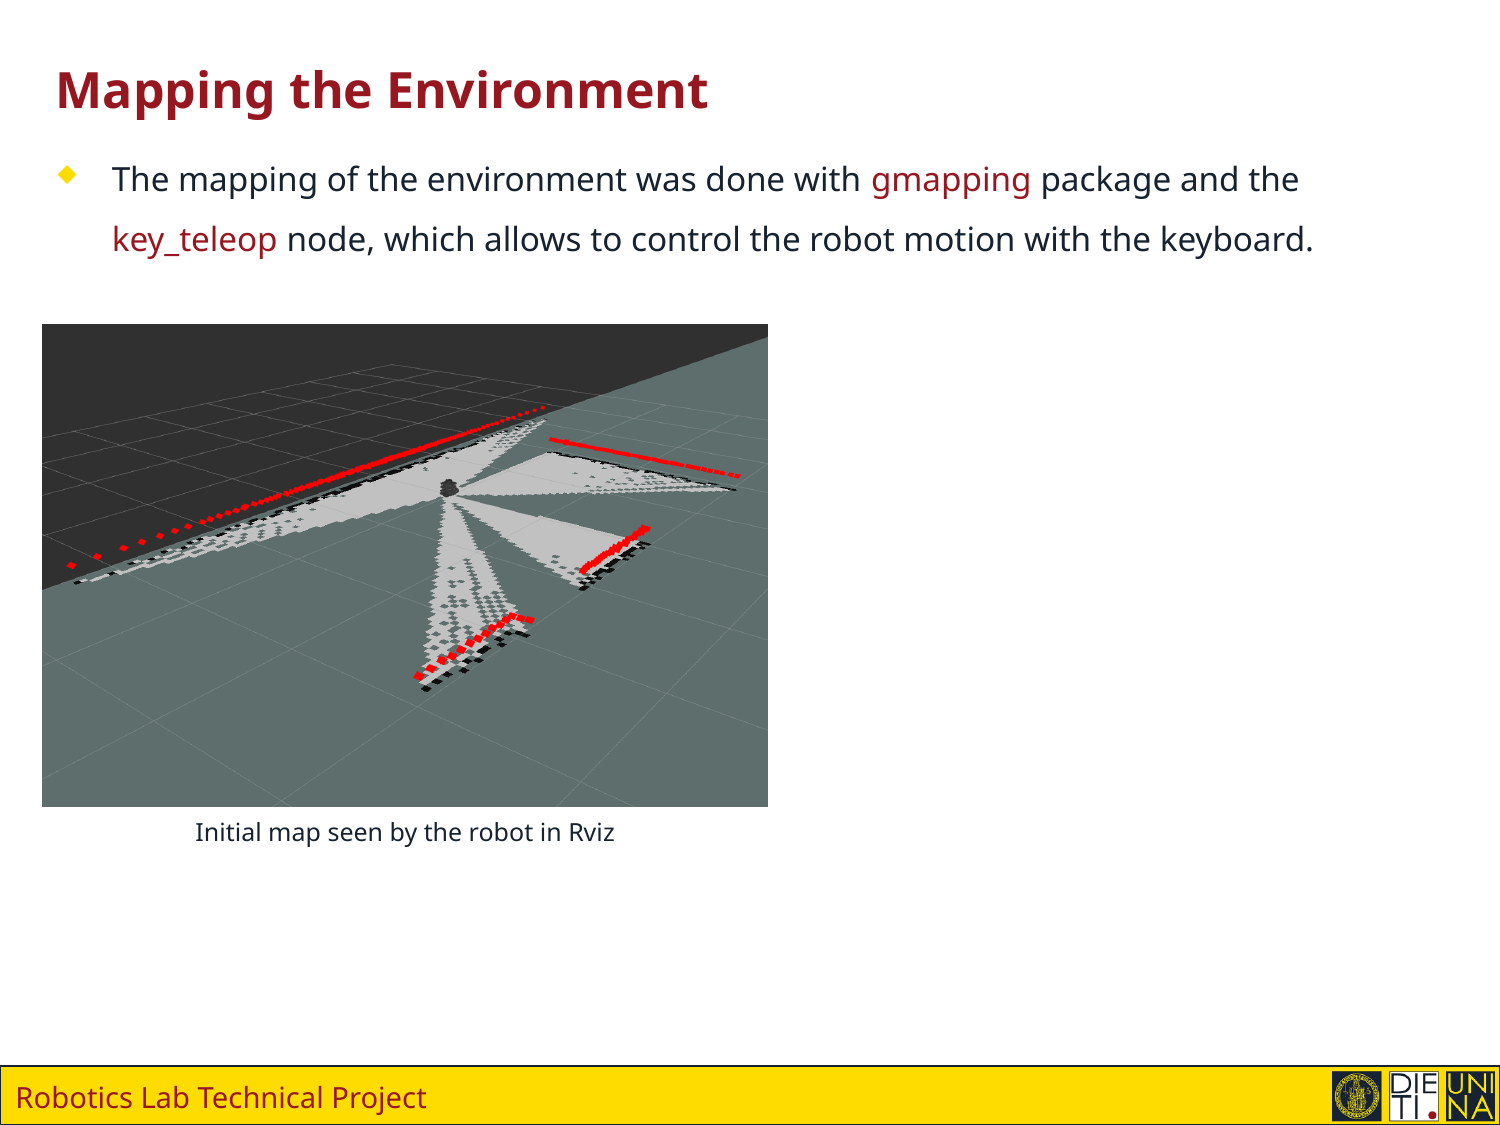

Mapping the Environment
The mapping of the environment was done with gmapping package and the key_teleop node, which allows to control the robot motion with the keyboard.
Initial map seen by the robot in Rviz
Robotics Lab Technical Project